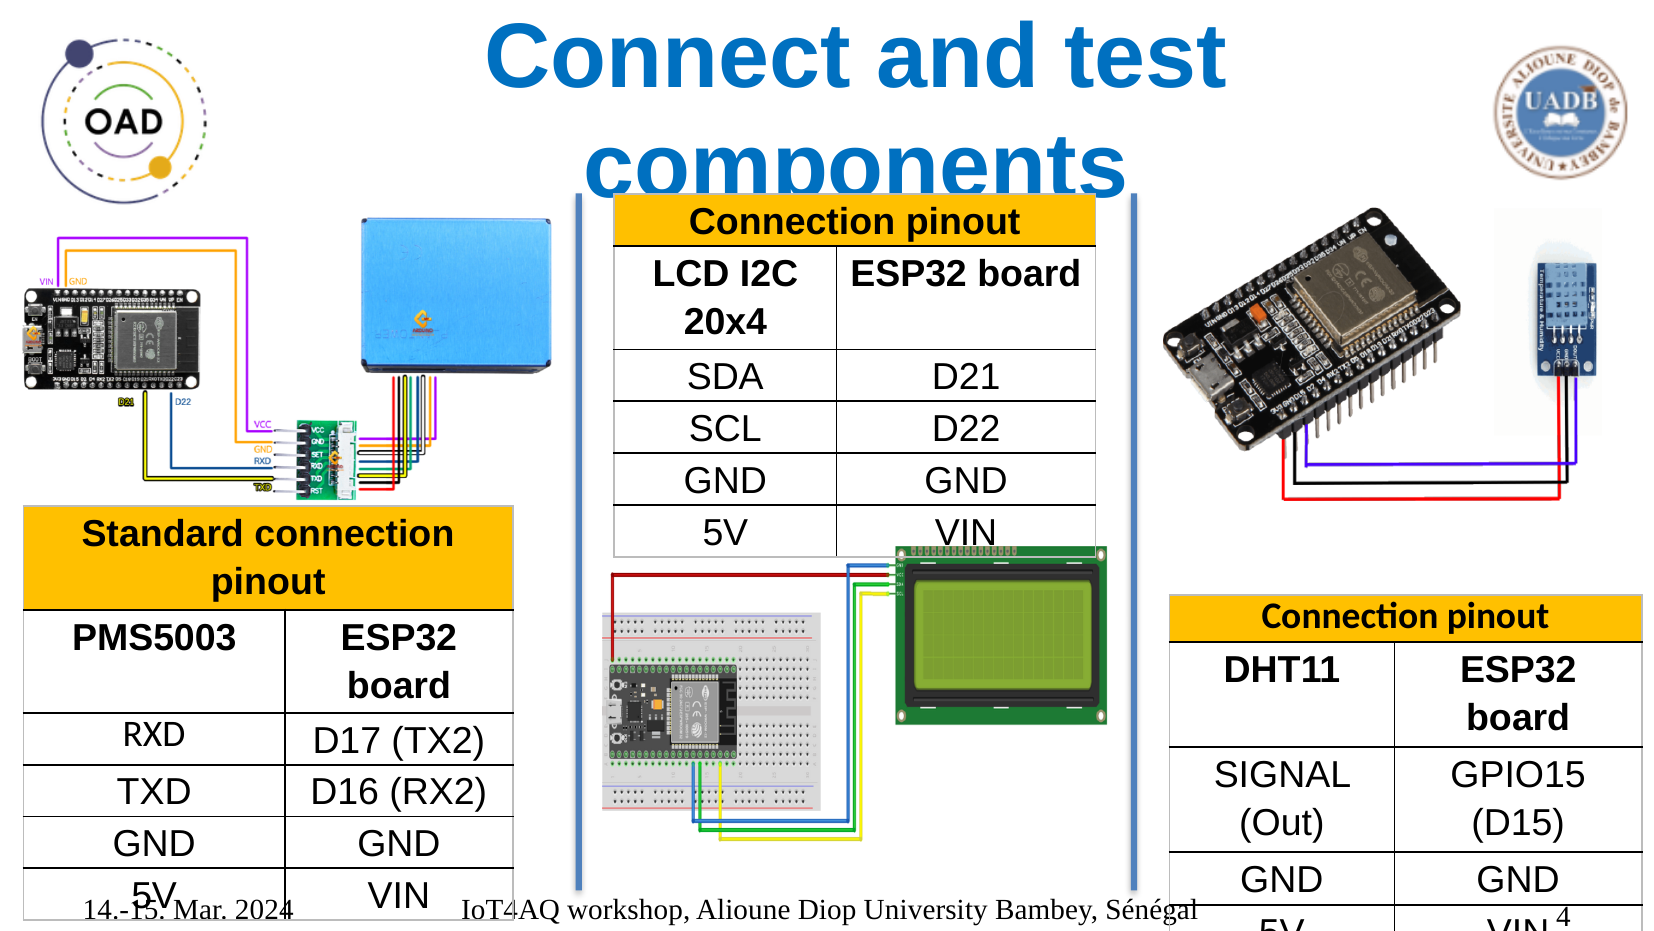

# Connect and test components
| Connection pinout | |
| --- | --- |
| LCD I2C 20x4 | ESP32 board |
| SDA | D21 |
| SCL | D22 |
| GND | GND |
| 5V | VIN |
| Standard connection pinout | |
| --- | --- |
| PMS5003 | ESP32 board |
| RXD | D17 (TX2) |
| TXD | D16 (RX2) |
| GND | GND |
| 5V | VIN |
| Connection pinout | |
| --- | --- |
| DHT11 | ESP32 board |
| SIGNAL (Out) | GPIO15 (D15) |
| GND | GND |
| 5V | VIN |
14.-15. Mar. 2024
IoT4AQ workshop, Alioune Diop University Bambey, Sénégal